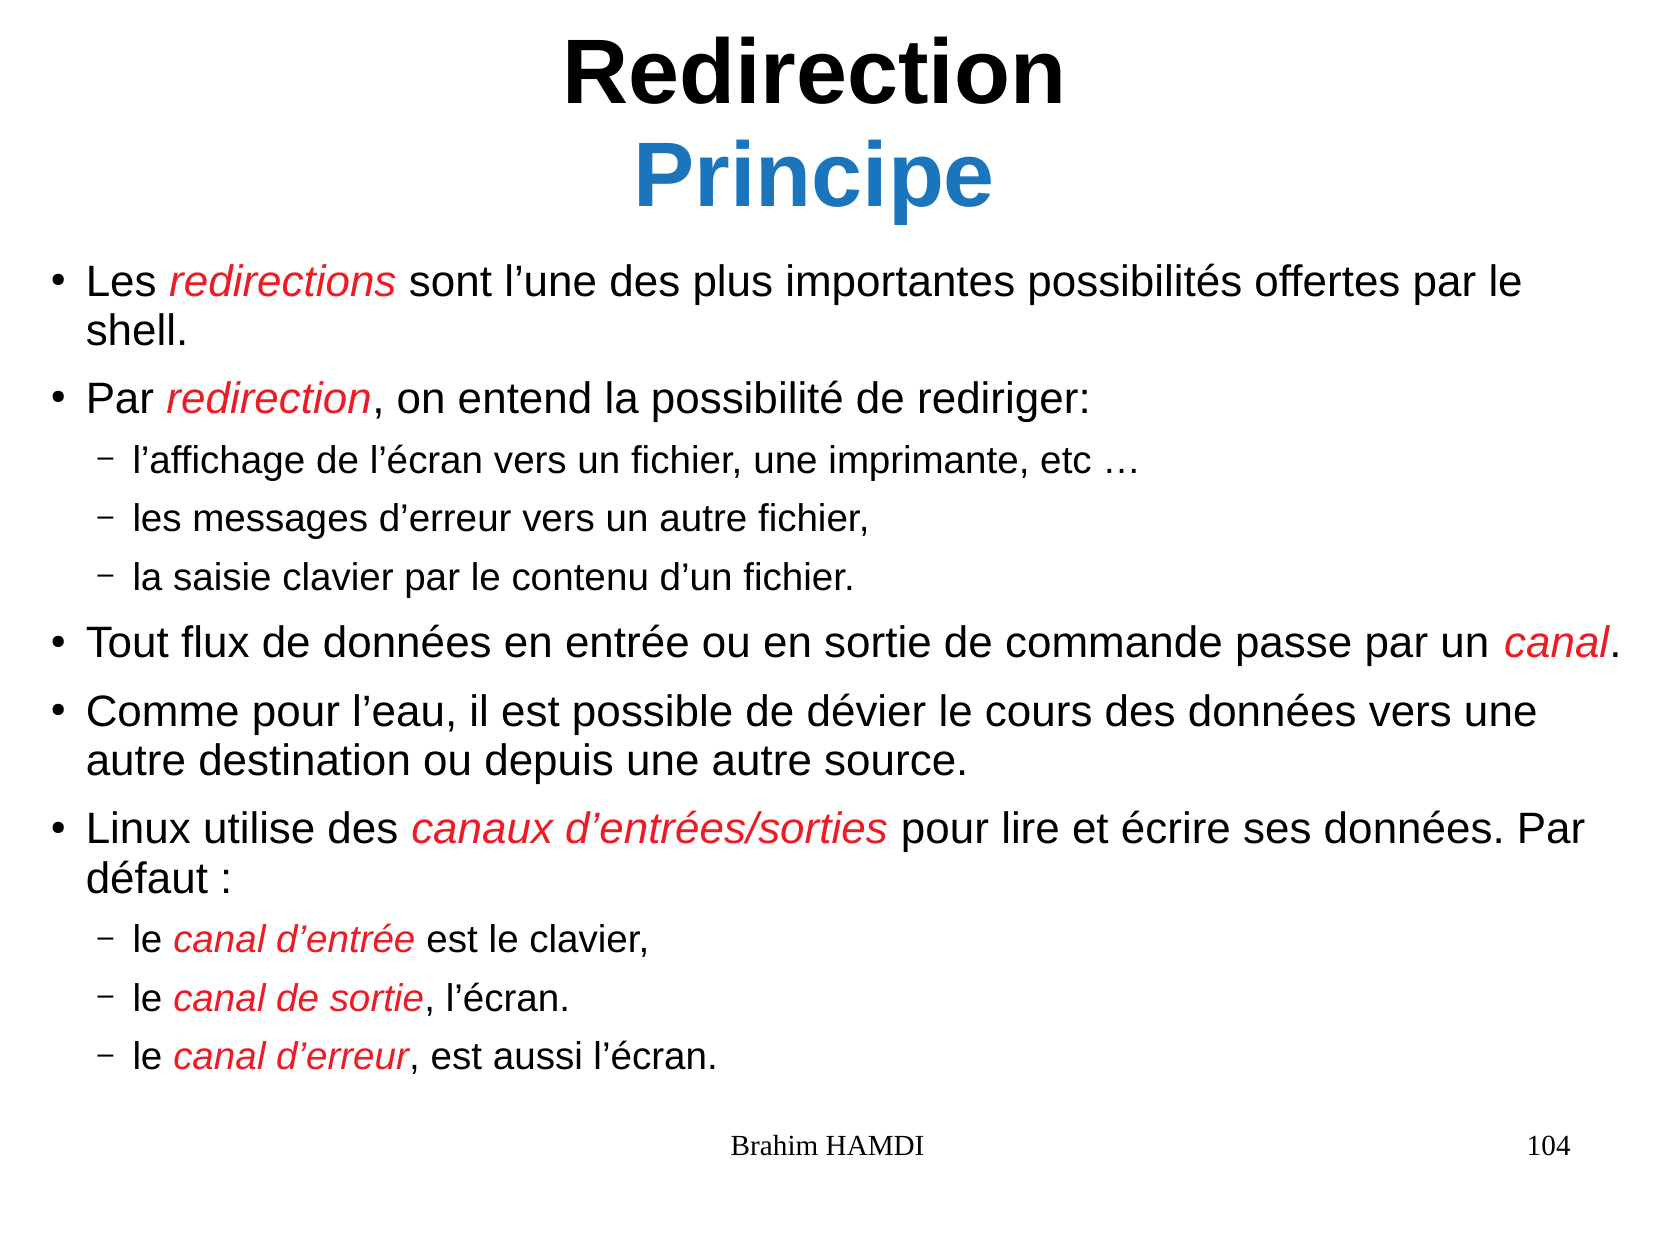

# Redirection Principe
Les redirections sont l’une des plus importantes possibilités offertes par le shell.
Par redirection, on entend la possibilité de rediriger:
l’affichage de l’écran vers un fichier, une imprimante, etc …
les messages d’erreur vers un autre fichier,
la saisie clavier par le contenu d’un fichier.
Tout flux de données en entrée ou en sortie de commande passe par un canal.
Comme pour l’eau, il est possible de dévier le cours des données vers une autre destination ou depuis une autre source.
Linux utilise des canaux d’entrées/sorties pour lire et écrire ses données. Par défaut :
le canal d’entrée est le clavier,
le canal de sortie, l’écran.
le canal d’erreur, est aussi l’écran.
Brahim HAMDI
104